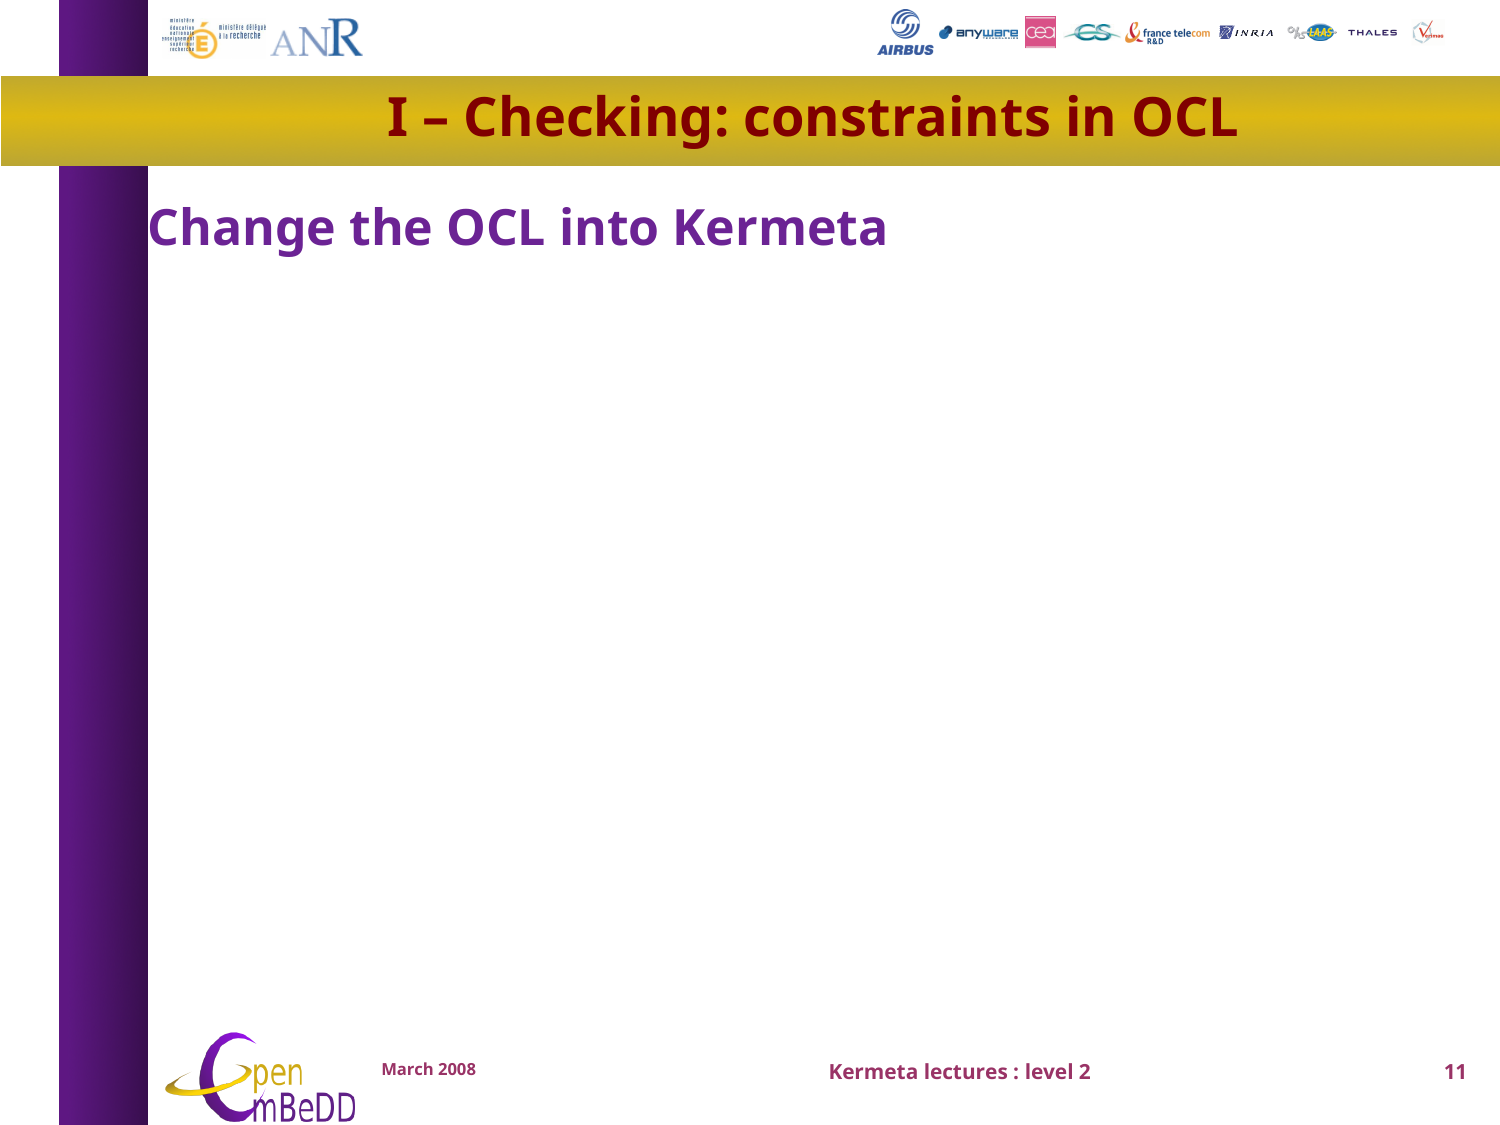

# I – Checking: constraints in OCL
Change the OCL into Kermeta
Pied de page
Pied de page fixe
11